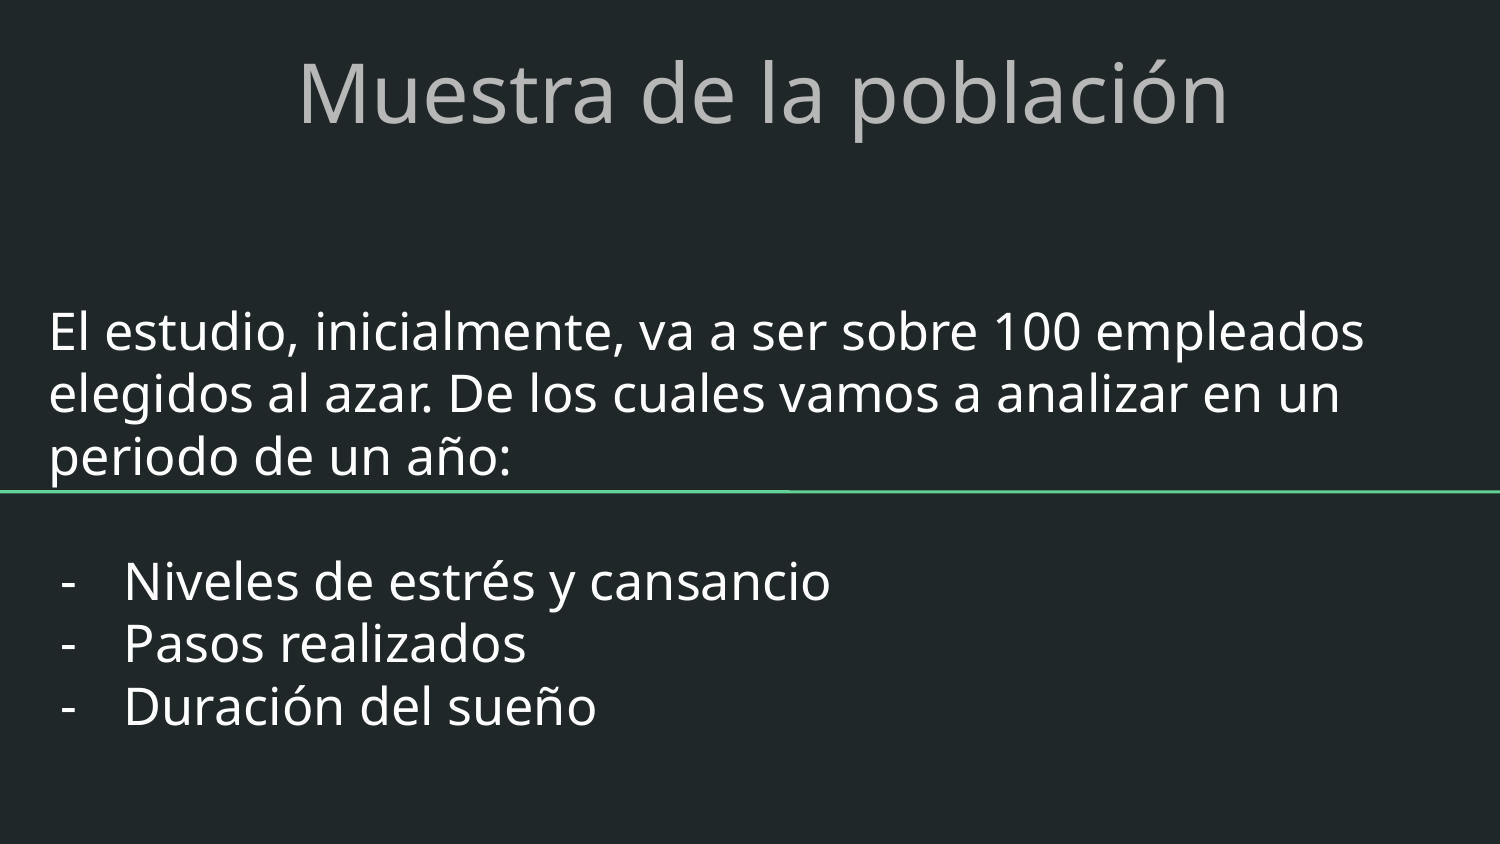

# Muestra de la población
El estudio, inicialmente, va a ser sobre 100 empleados elegidos al azar. De los cuales vamos a analizar en un periodo de un año:
Niveles de estrés y cansancio
Pasos realizados
Duración del sueño